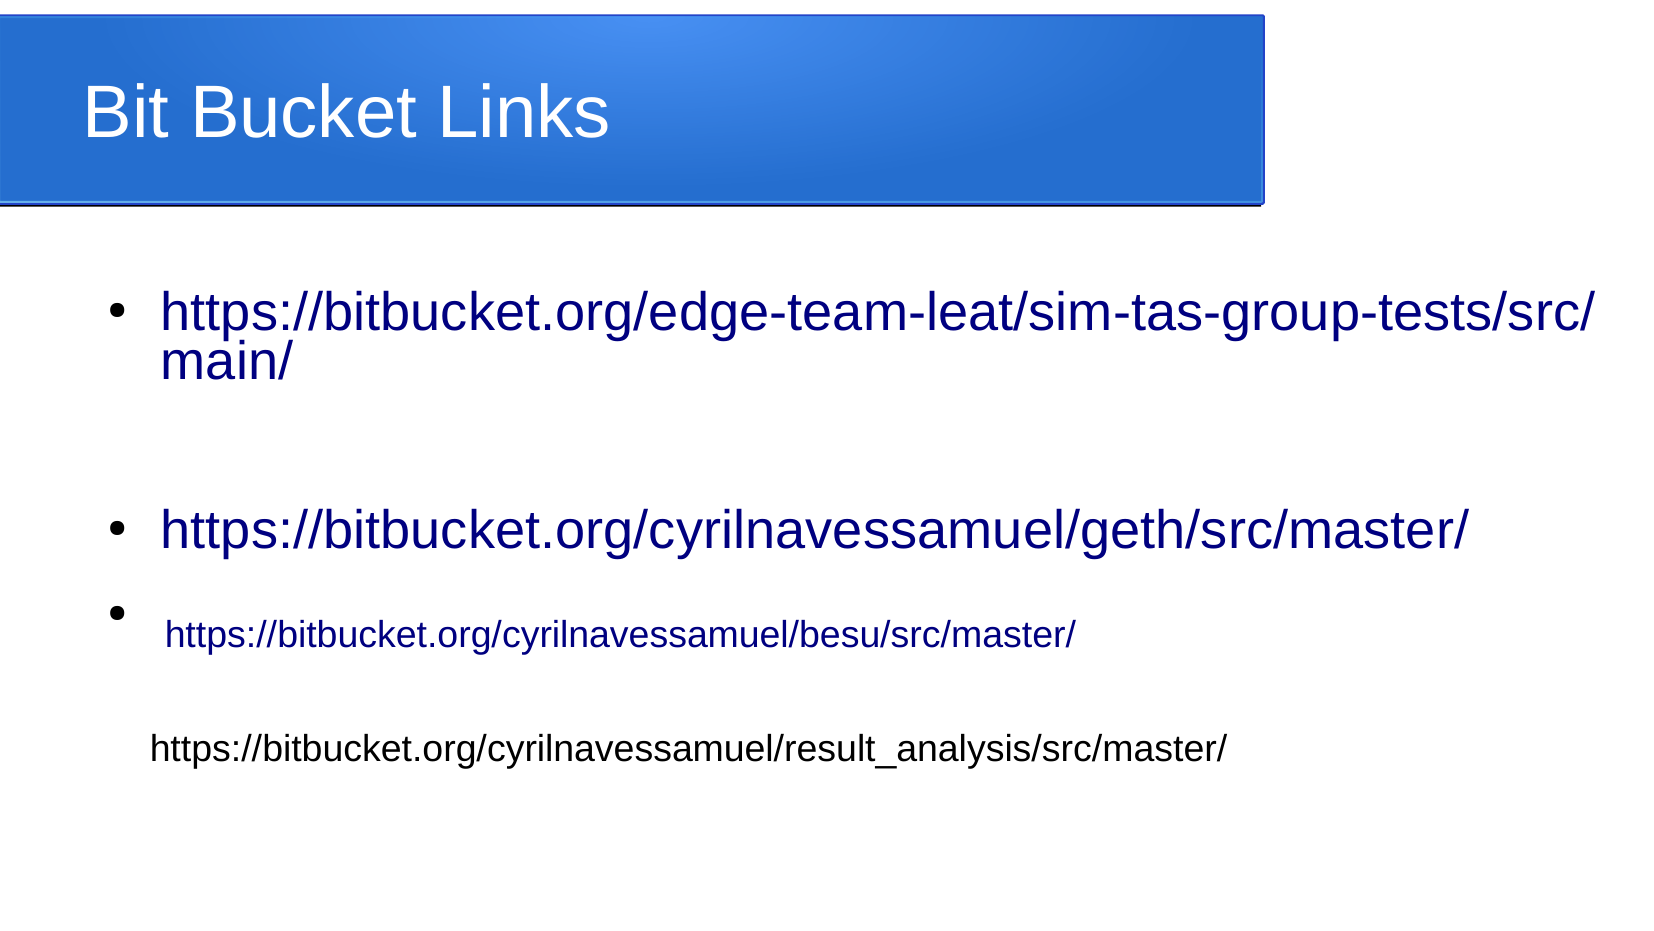

# Bit Bucket Links
https://bitbucket.org/edge-team-leat/sim-tas-group-tests/src/main/
https://bitbucket.org/cyrilnavessamuel/geth/src/master/
https://bitbucket.org/cyrilnavessamuel/besu/src/master/
https://bitbucket.org/cyrilnavessamuel/result_analysis/src/master/